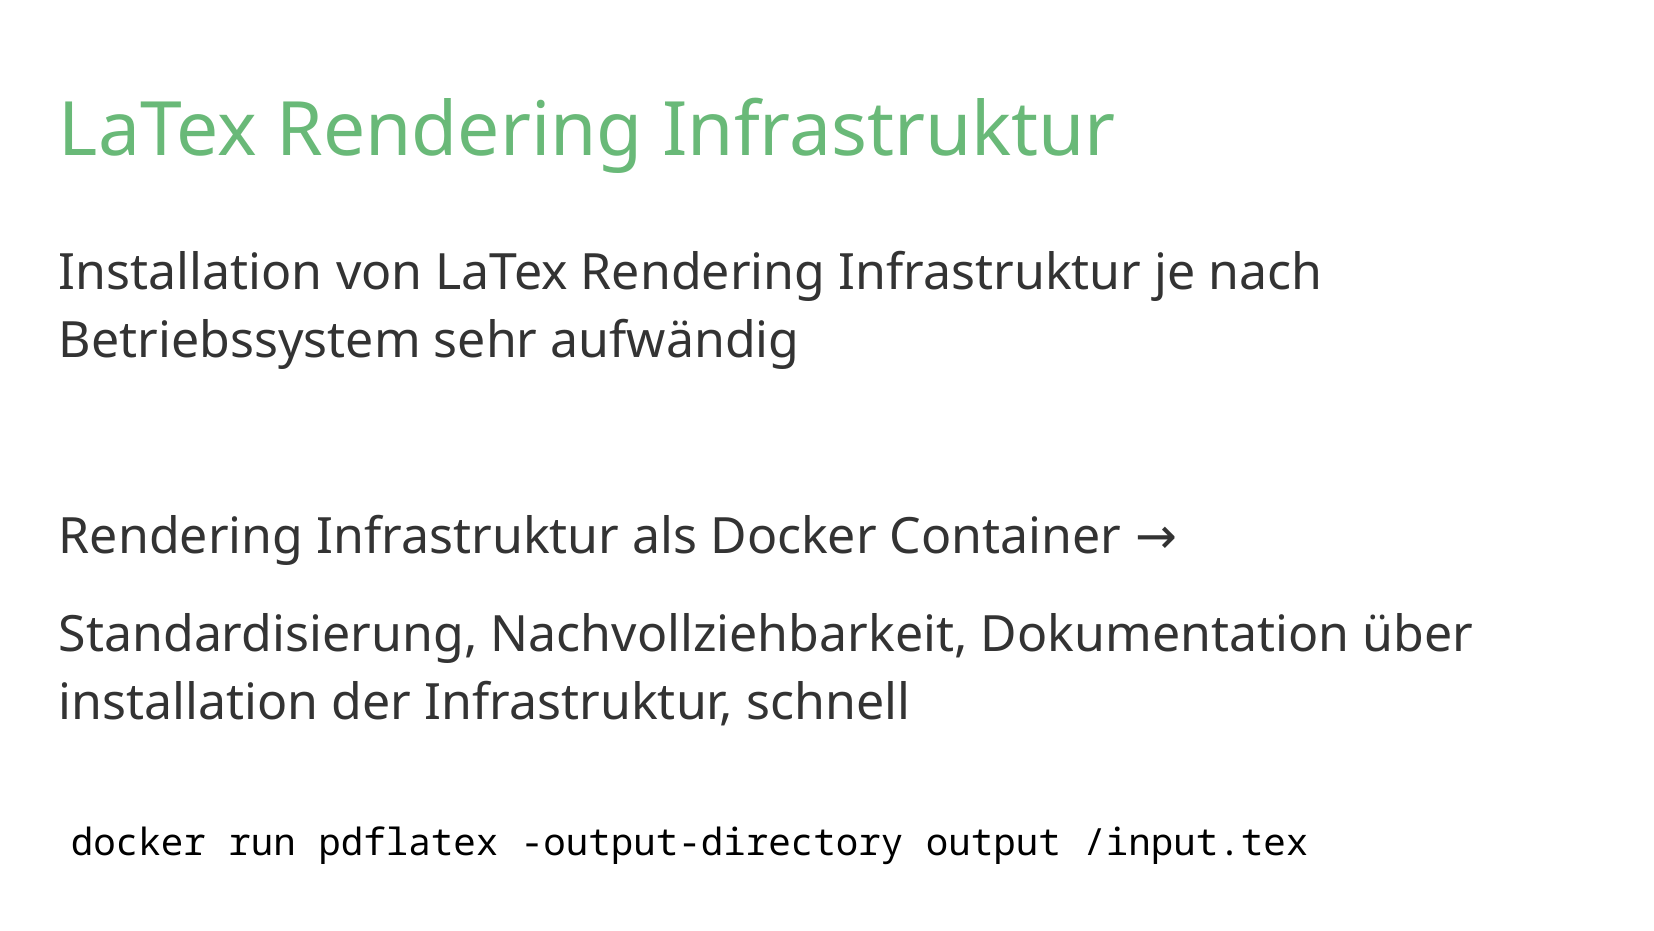

# LaTex Rendering Infrastruktur
Installation von LaTex Rendering Infrastruktur je nach Betriebssystem sehr aufwändig
Rendering Infrastruktur als Docker Container →
Standardisierung, Nachvollziehbarkeit, Dokumentation über installation der Infrastruktur, schnell
docker run pdflatex -output-directory output /input.tex